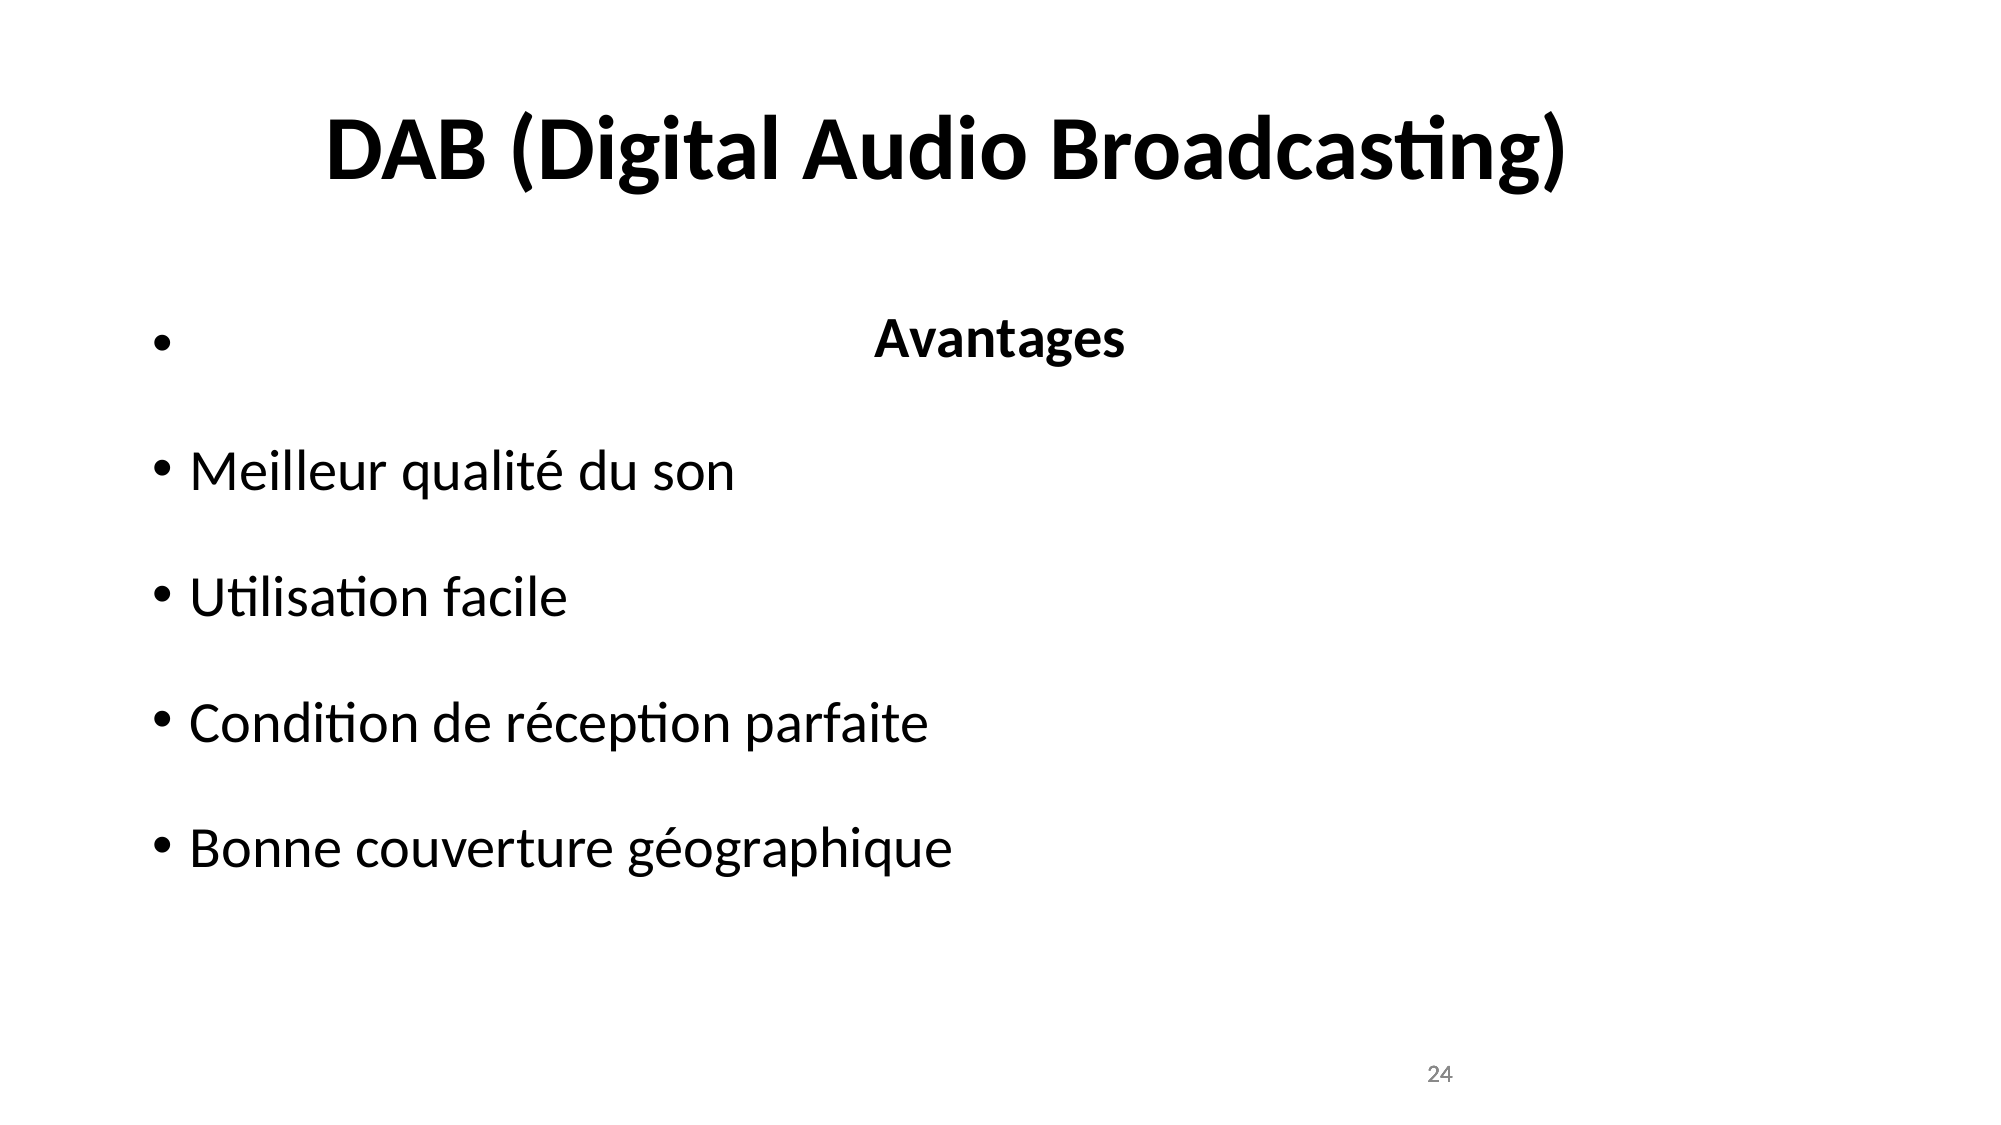

DAB (Digital Audio Broadcasting)
# Meilleur qualité du son
Utilisation facile
Condition de réception parfaite
Bonne couverture géographique
Avantages
24
24
24
24